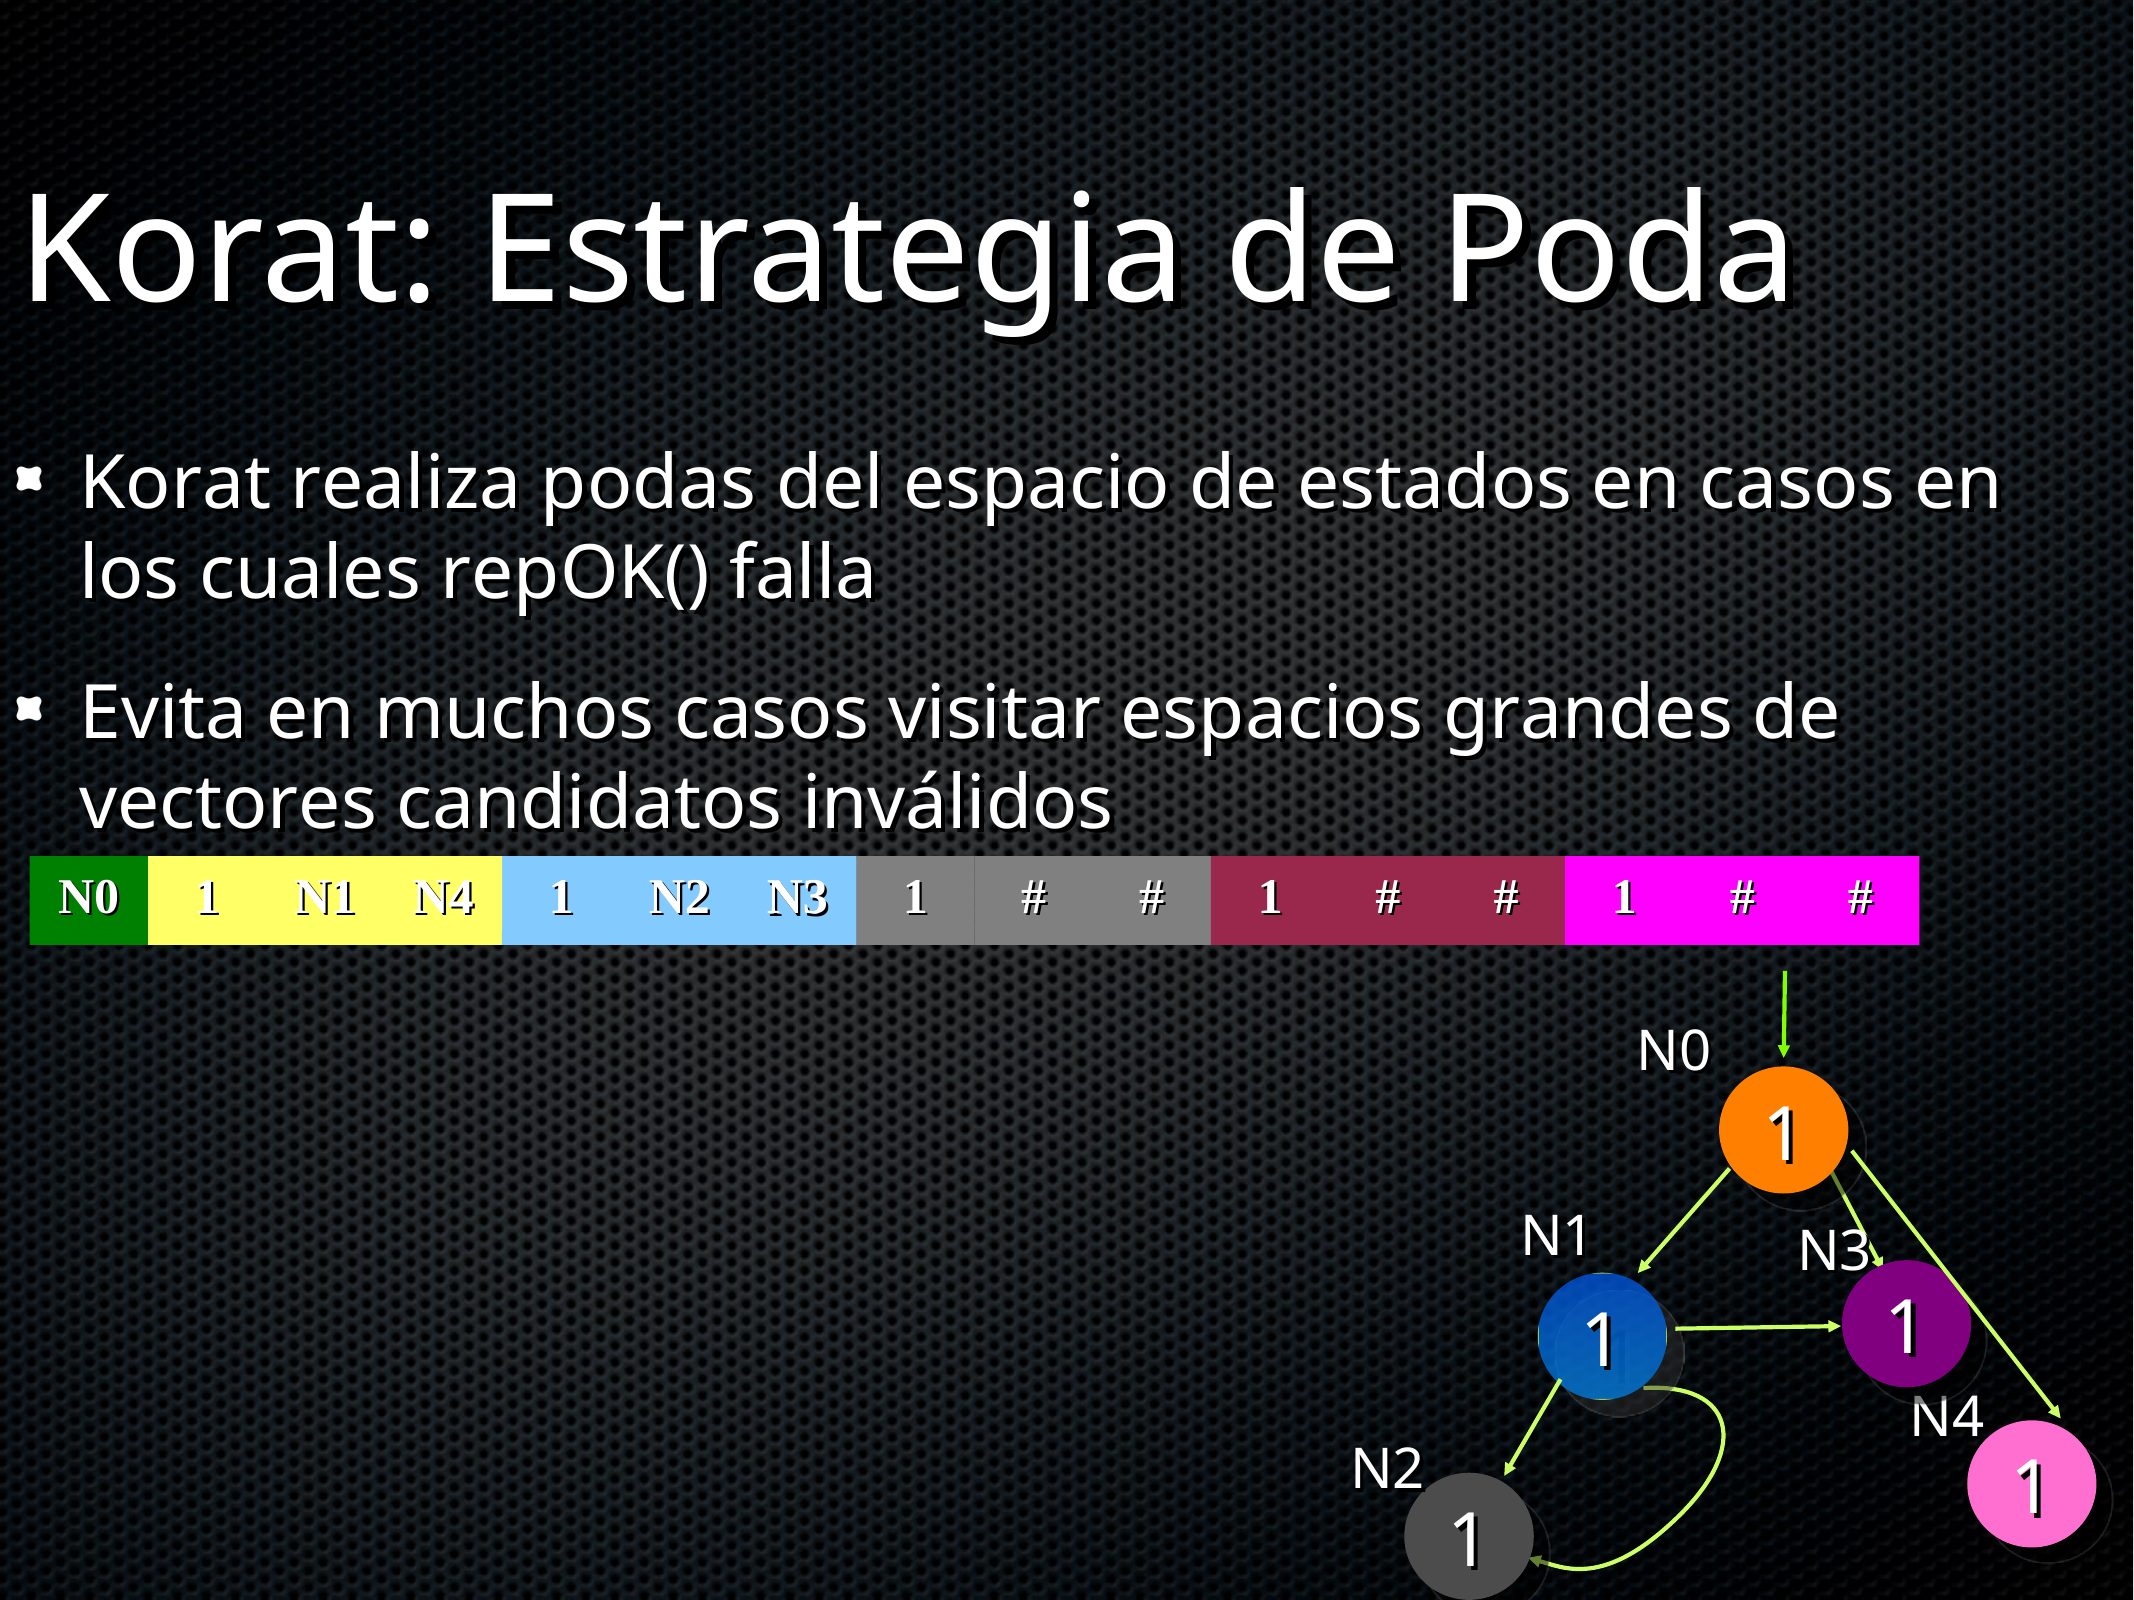

# Korat: Estrategia de Poda
Korat realiza podas del espacio de estados en casos en los cuales repOK() falla
Evita en muchos casos visitar espacios grandes de vectores candidatos inválidos
N0
1
N1
N3
1
N2
N2
1
#
#
1
#
#
1
#
#
N4
N3
N0
1
N1
N3
1
1
N4
1
N2
1